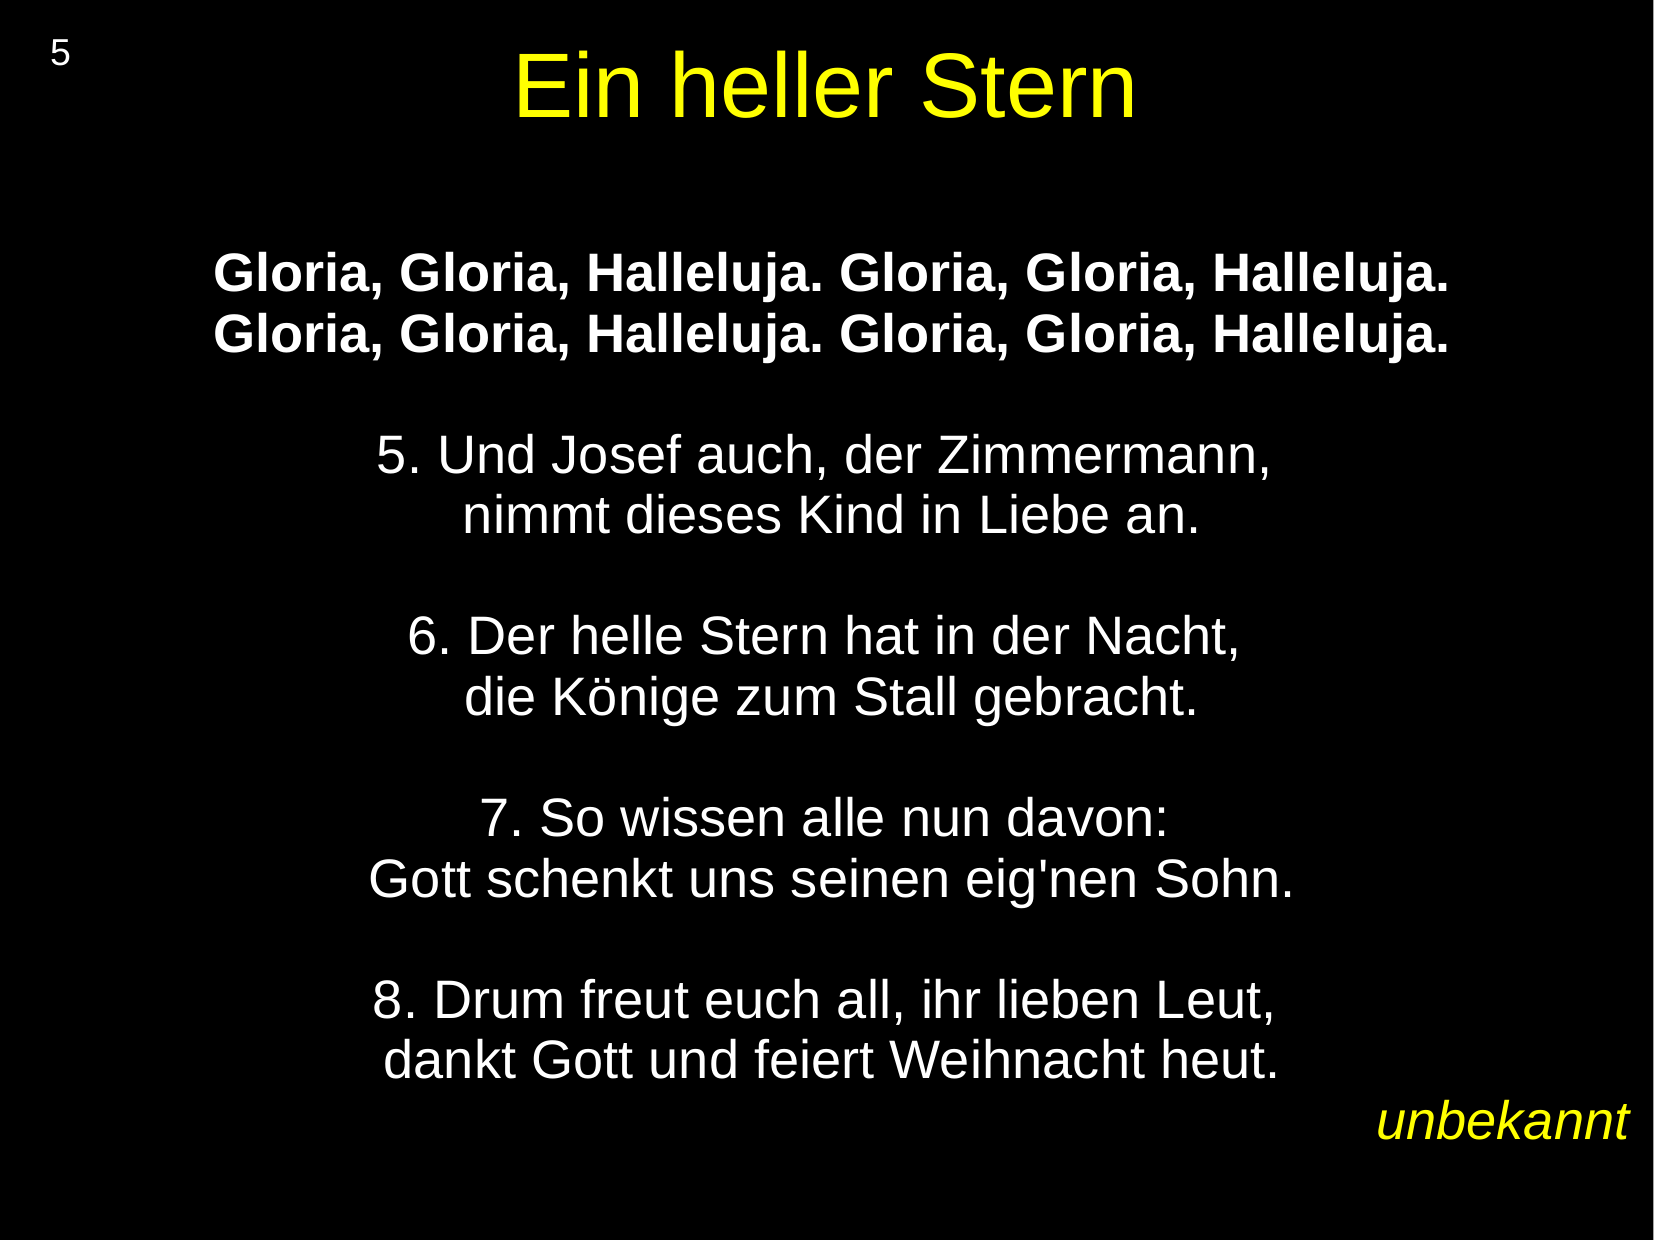

# Ein heller Stern
5
Gloria, Gloria, Halleluja. Gloria, Gloria, Halleluja.
Gloria, Gloria, Halleluja. Gloria, Gloria, Halleluja.
5. Und Josef auch, der Zimmermann,
nimmt dieses Kind in Liebe an.
6. Der helle Stern hat in der Nacht,
die Könige zum Stall gebracht.
7. So wissen alle nun davon:
Gott schenkt uns seinen eig'nen Sohn.
8. Drum freut euch all, ihr lieben Leut,
dankt Gott und feiert Weihnacht heut.
unbekannt